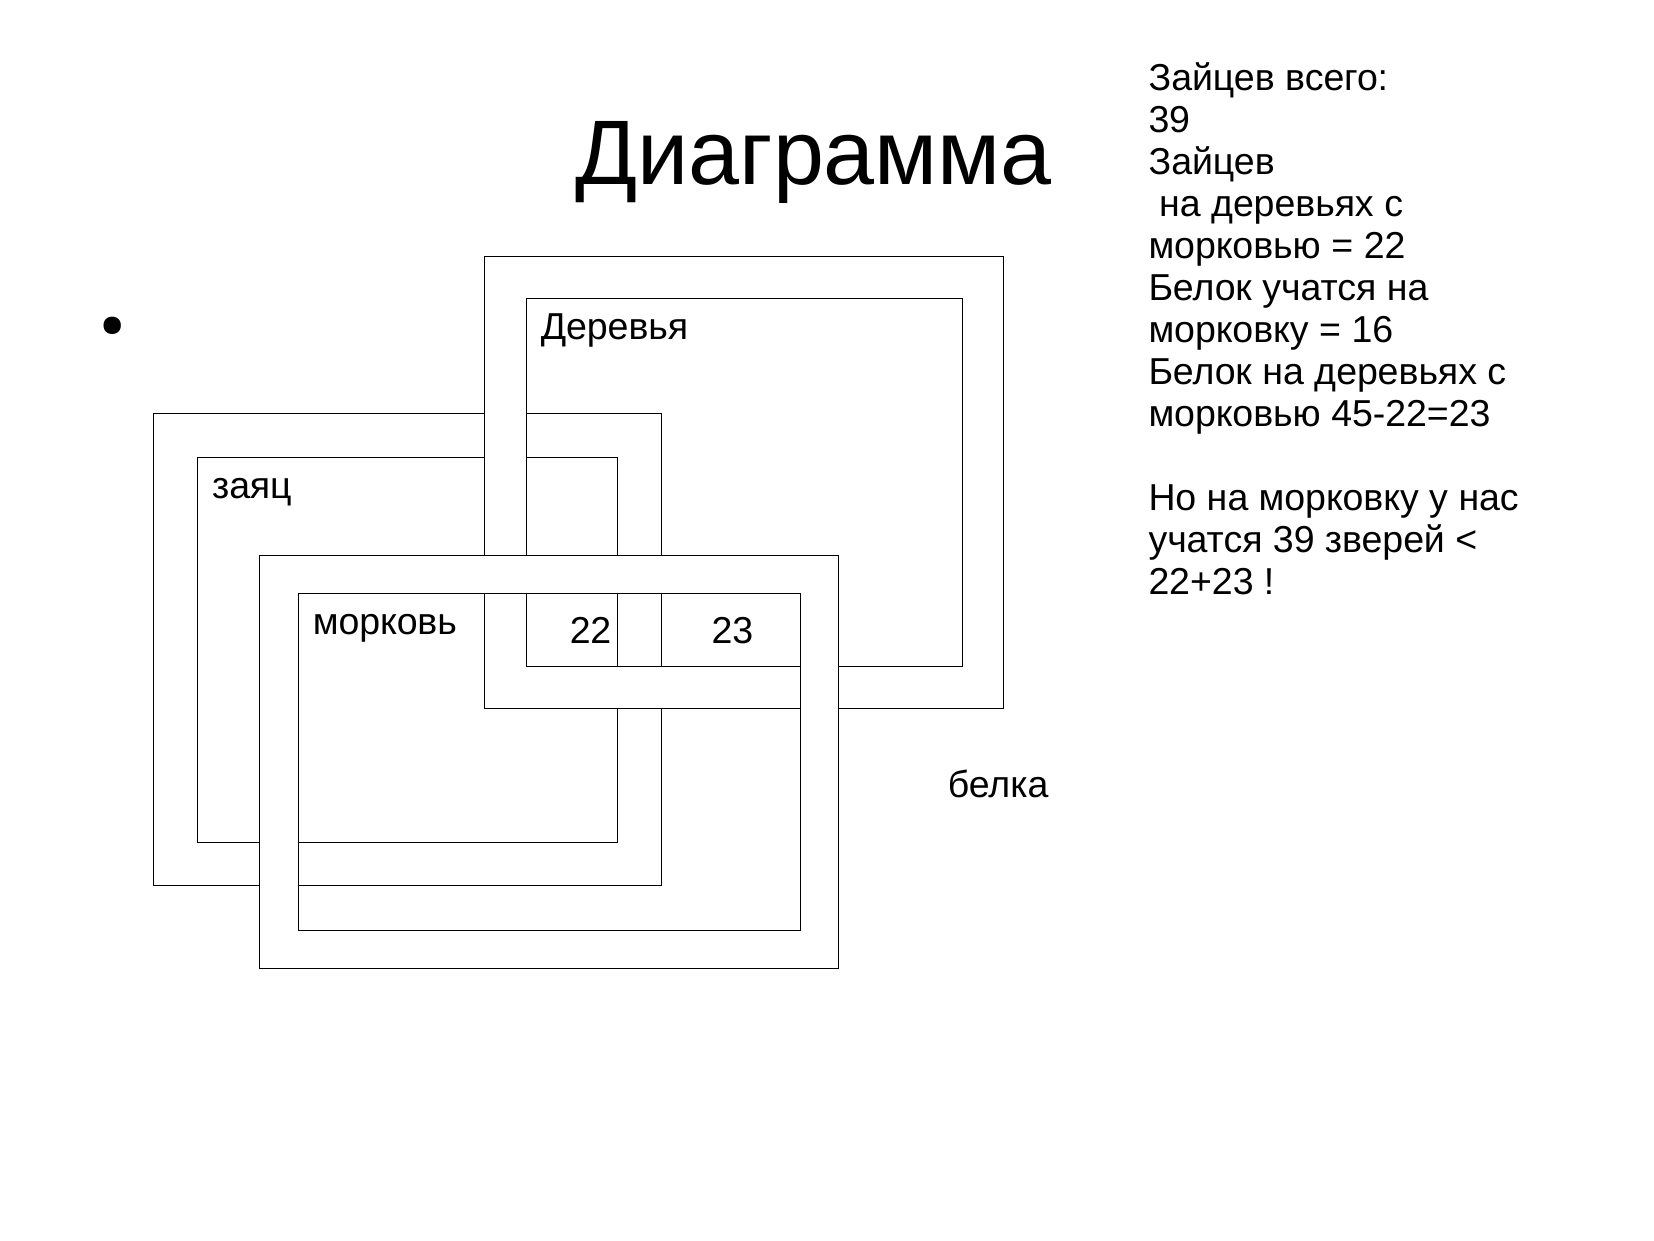

# Диаграмма
Зайцев всего:
39
Зайцев
 на деревьях с морковью = 22
Белок учатся на морковку = 16
Белок на деревьях с морковью 45-22=23
Но на морковку у нас учатся 39 зверей < 22+23 !
Деревья
заяц
морковь
22
23
белка